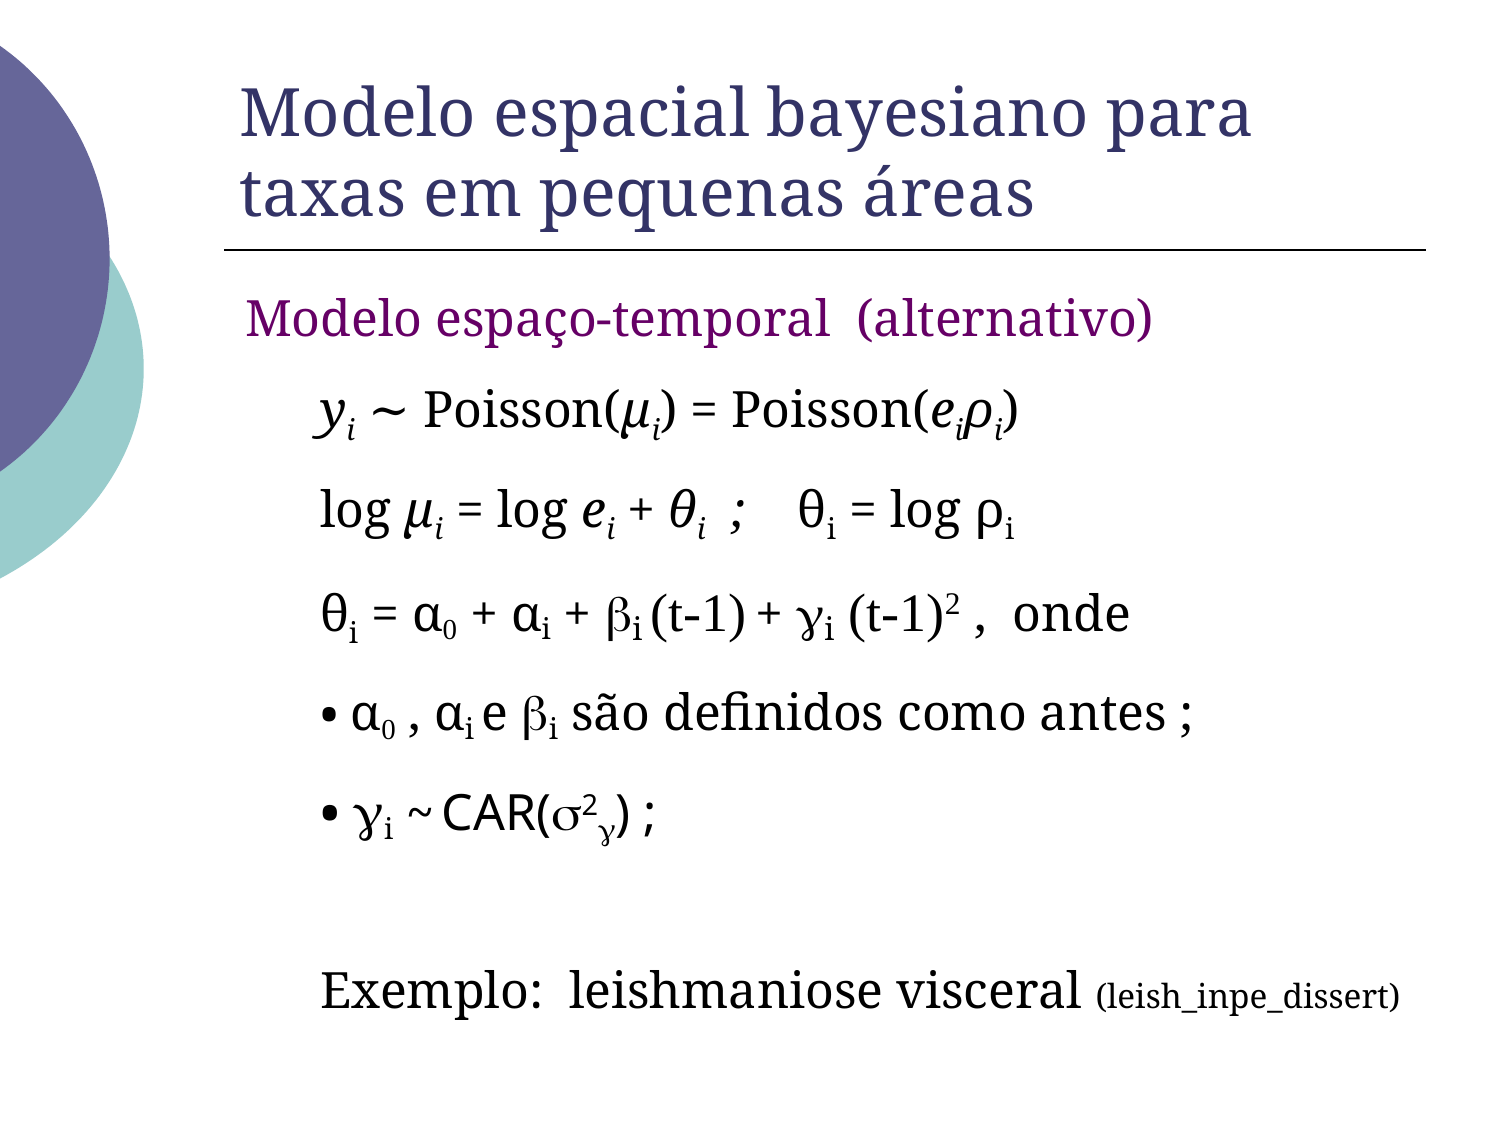

# Modelo espacial bayesiano para taxas em pequenas áreas
Modelo espaço-temporal (alternativo)
yi ∼ Poisson(µi) = Poisson(eiρi)
log µi = log ei + θi ; θi = log ρi
θi = α0 + αi + i (t-1) + i (t-1)2 , onde
 α0 , αi e i são definidos como antes ;
 i ~ CAR(2) ;
Exemplo: leishmaniose visceral (leish_inpe_dissert)